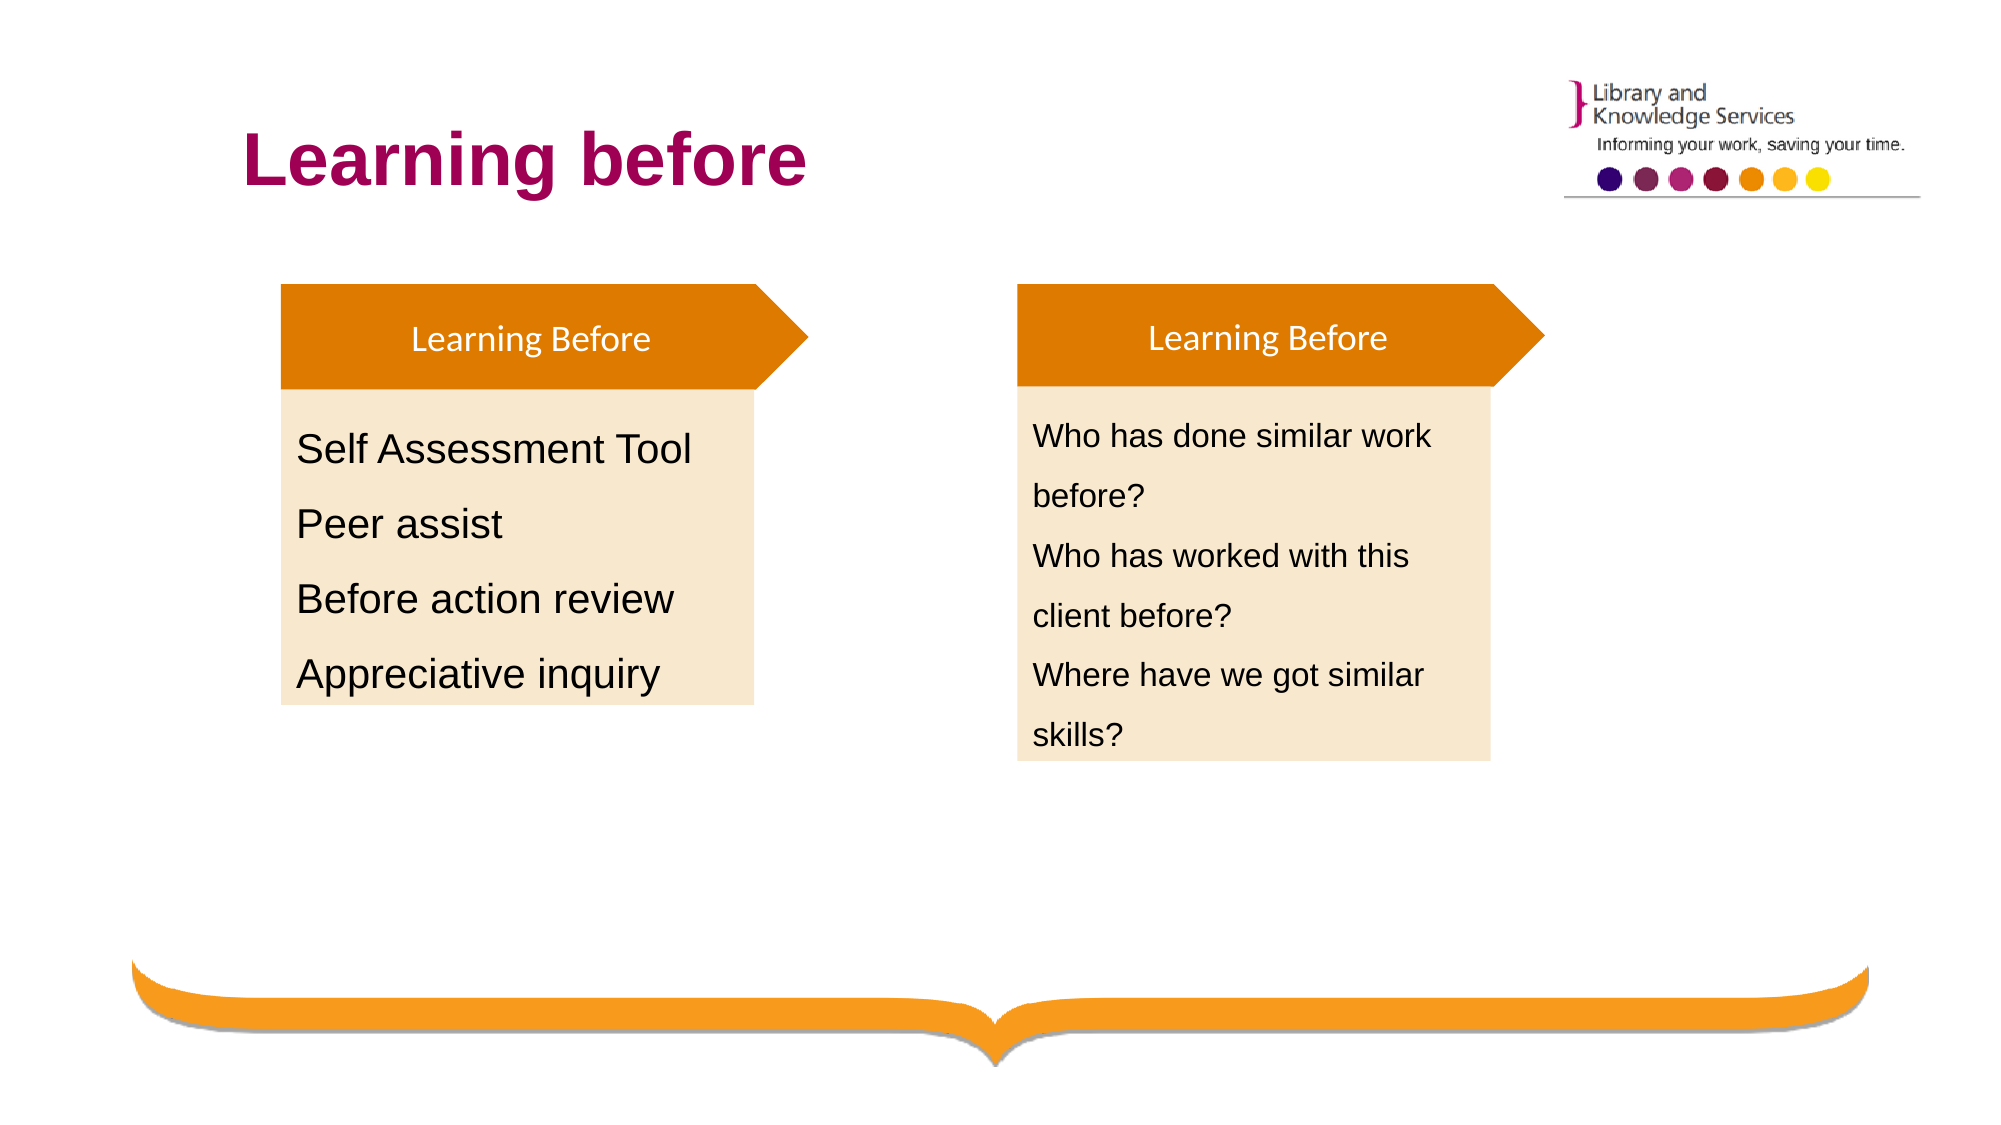

# Learning before
Learning Before
Learning Before
Who has done similar work before?
Who has worked with this client before?
Where have we got similar skills?
Self Assessment Tool
Peer assist
Before action review
Appreciative inquiry